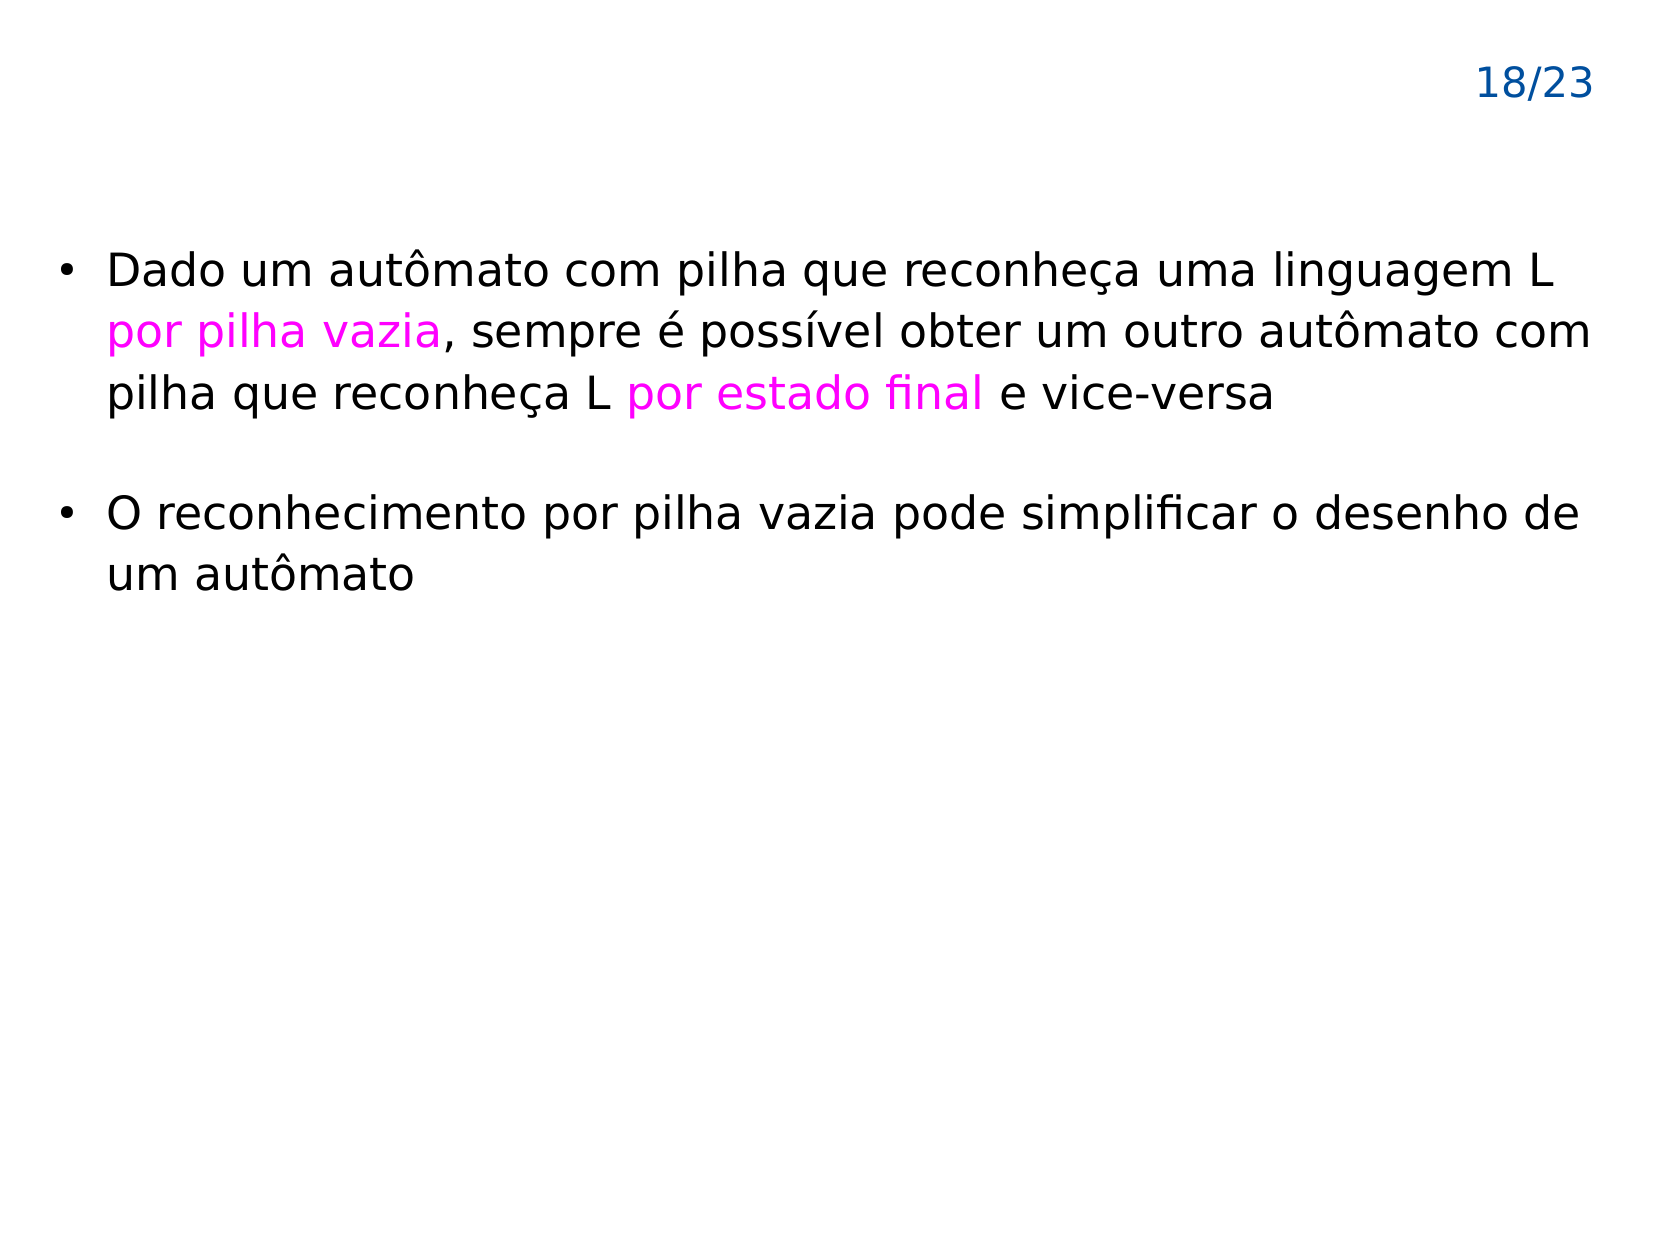

#
18
Dado um autômato com pilha que reconheça uma linguagem L por pilha vazia, sempre é possível obter um outro autômato com pilha que reconheça L por estado final e vice-versa
O reconhecimento por pilha vazia pode simplificar o desenho de um autômato